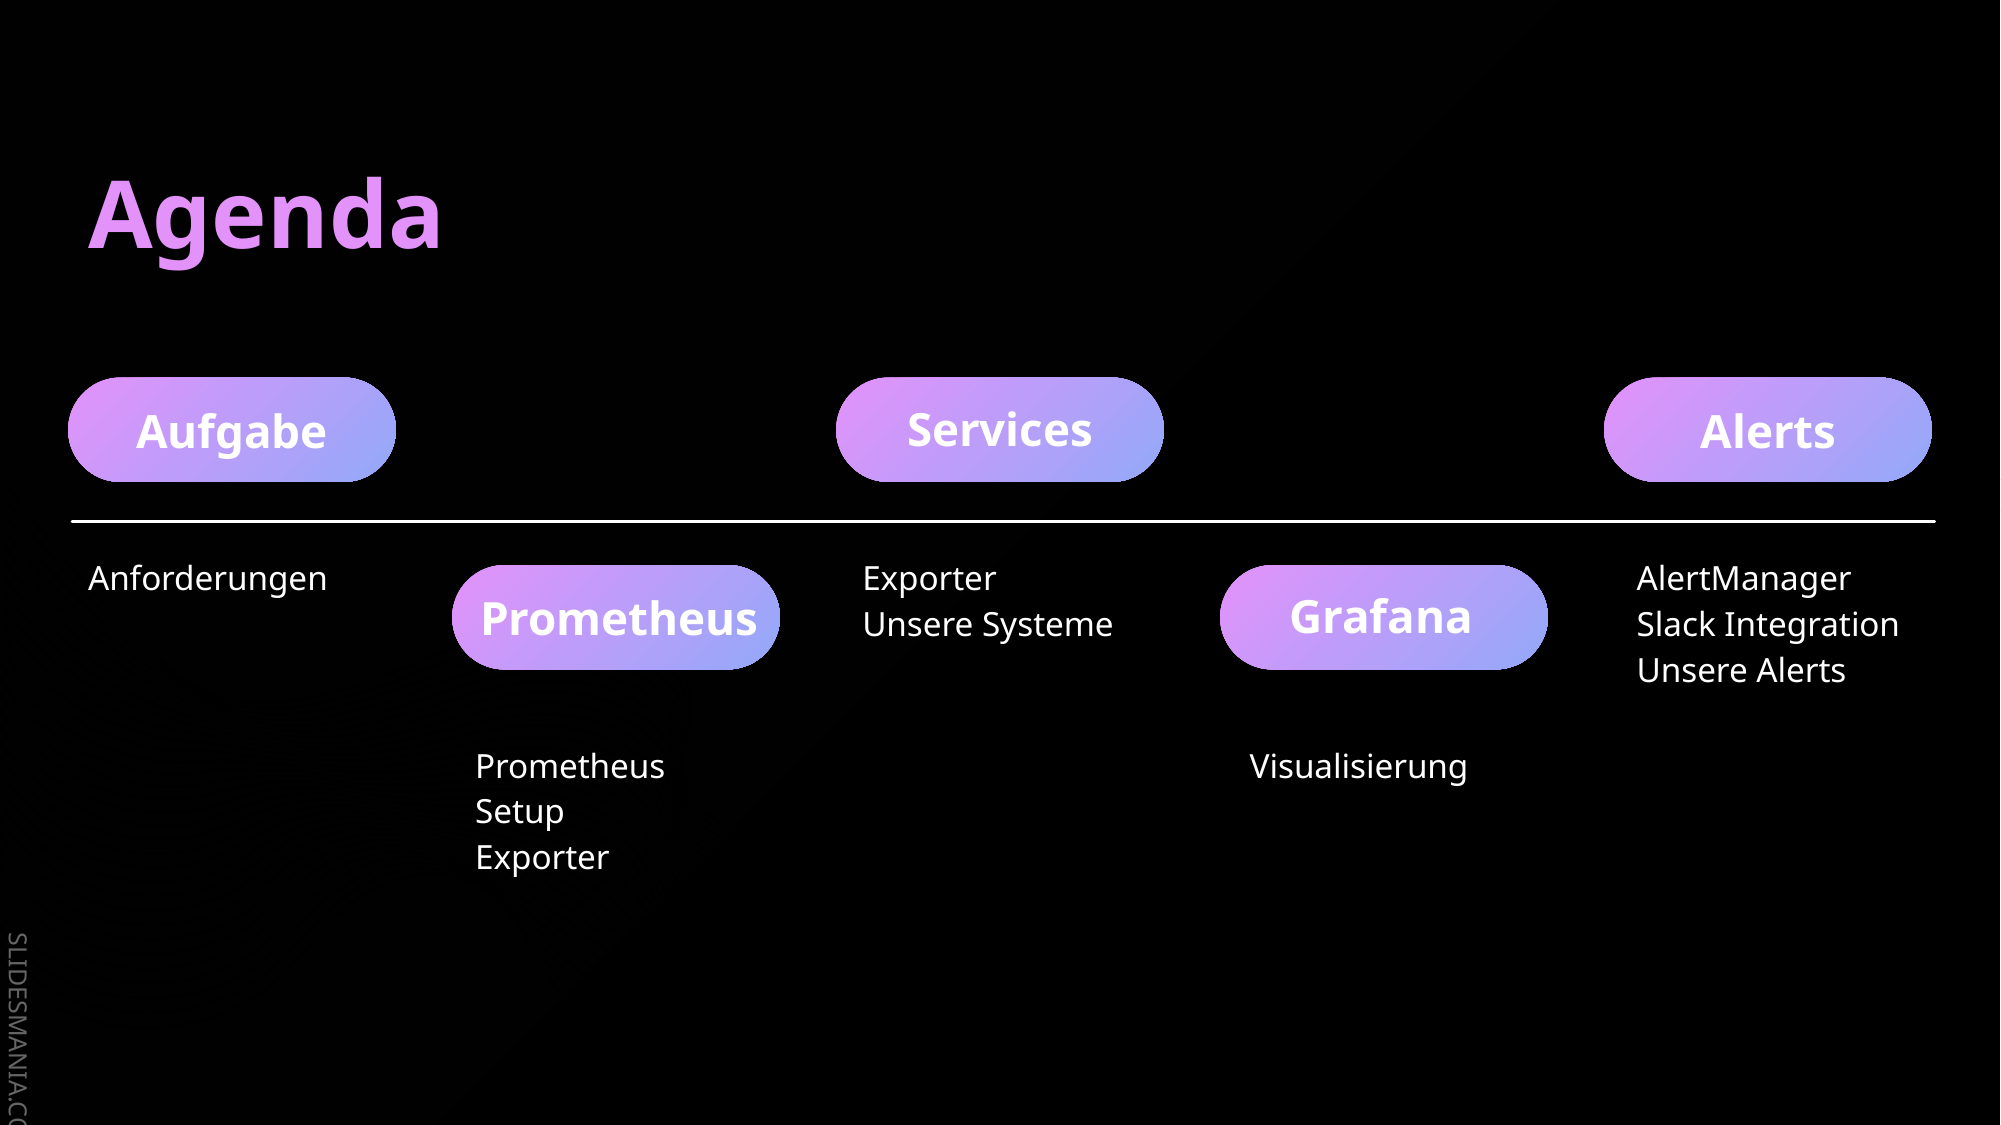

# Agenda
Services
Aufgabe
Alerts
Anforderungen
Exporter
Unsere Systeme
AlertManager
Slack Integration
Unsere Alerts
Grafana
Prometheus
Prometheus
Setup
Exporter
Visualisierung